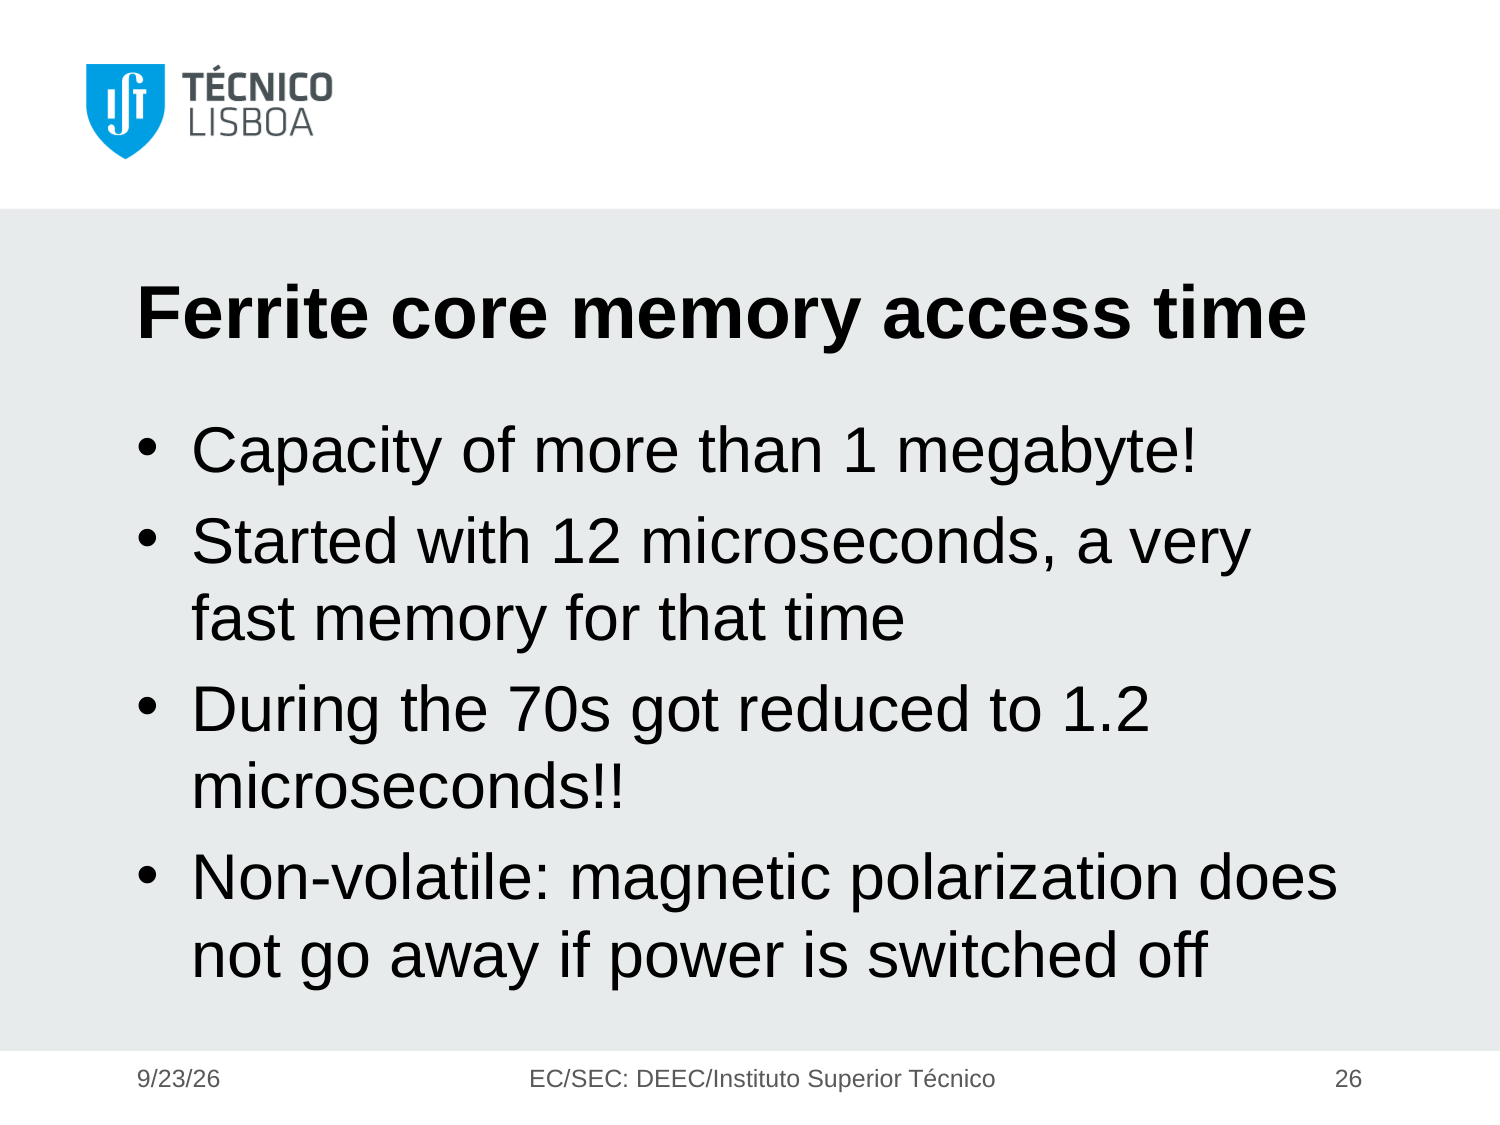

# Ferrite core memory access time
Capacity of more than 1 megabyte!
Started with 12 microseconds, a very fast memory for that time
During the 70s got reduced to 1.2 microseconds!!
Non-volatile: magnetic polarization does not go away if power is switched off
EC/SEC: DEEC/Instituto Superior Técnico